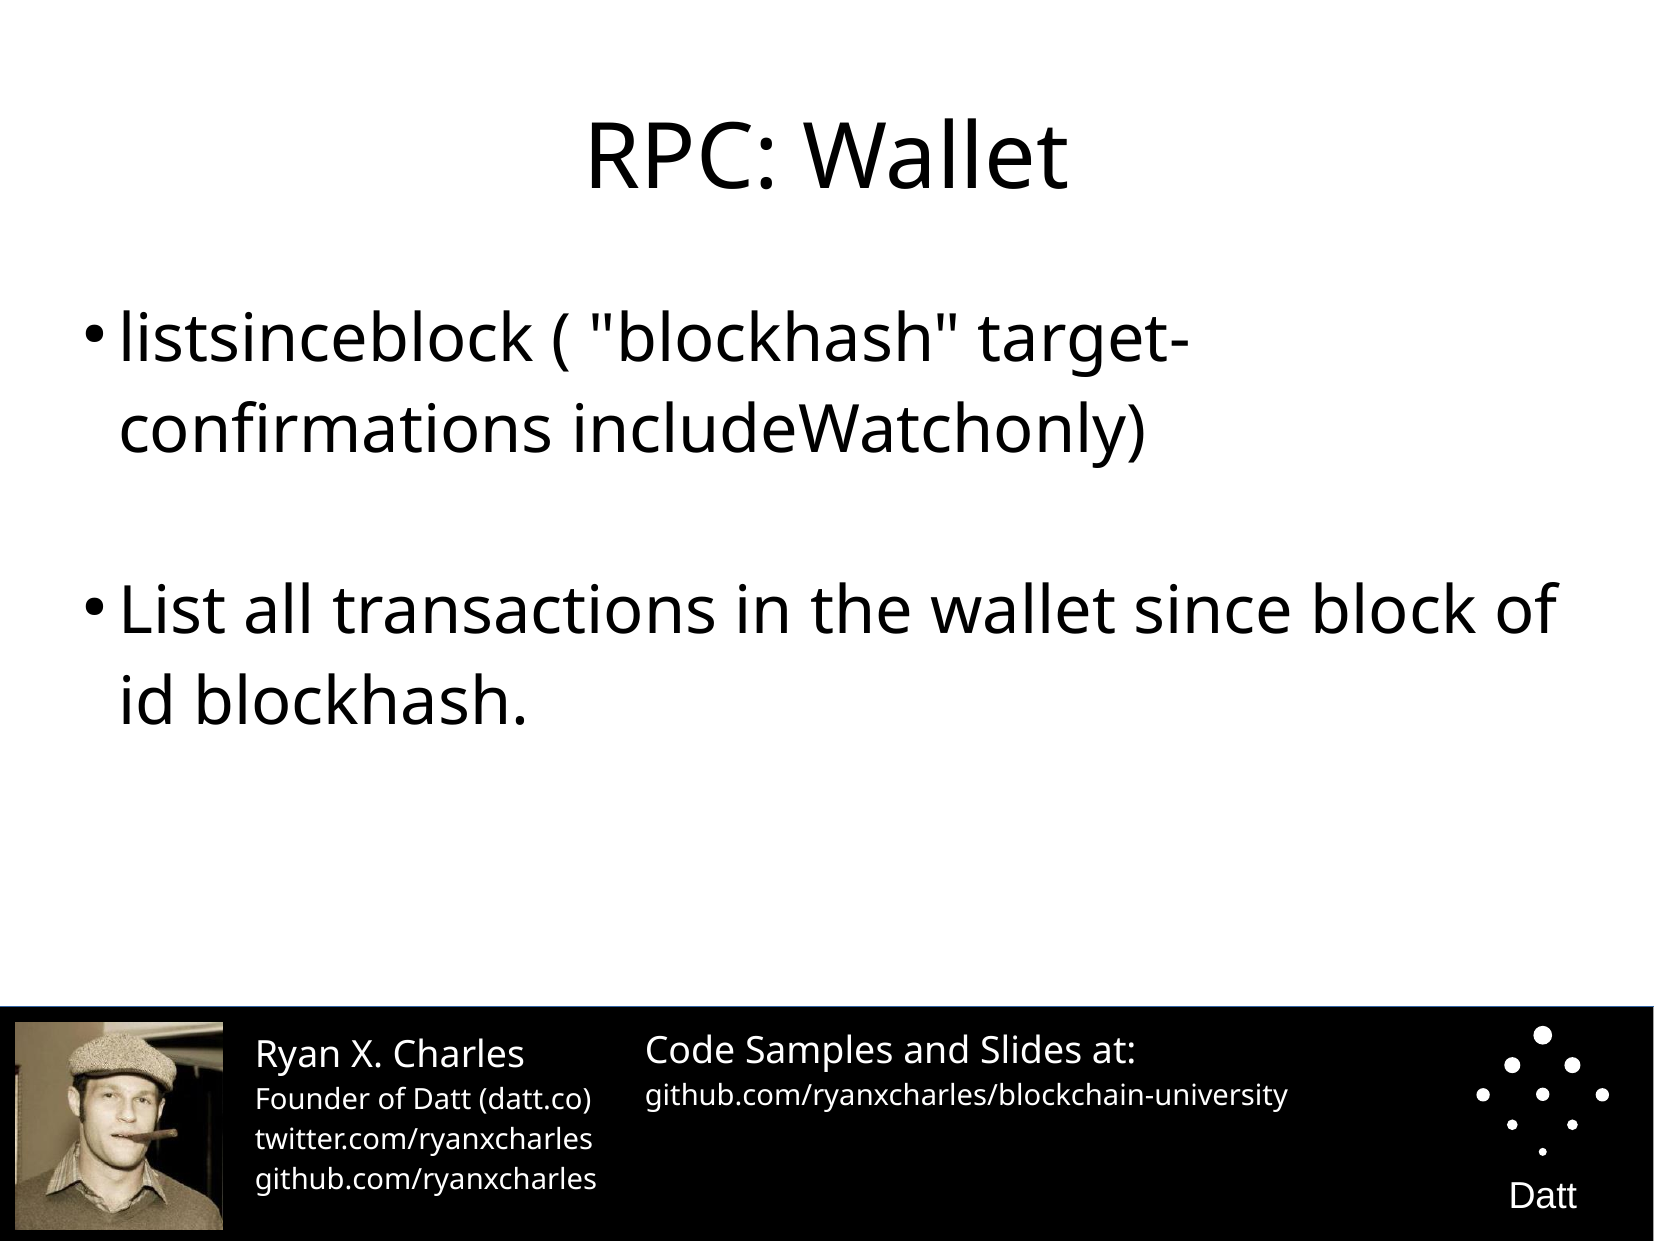

# RPC: Wallet
listsinceblock ( "blockhash" target-confirmations includeWatchonly)
List all transactions in the wallet since block of id blockhash.
Code Samples and Slides at:
github.com/ryanxcharles/blockchain-university
Ryan X. Charles
Founder of Datt (datt.co)
twitter.com/ryanxcharles
github.com/ryanxcharles
Datt